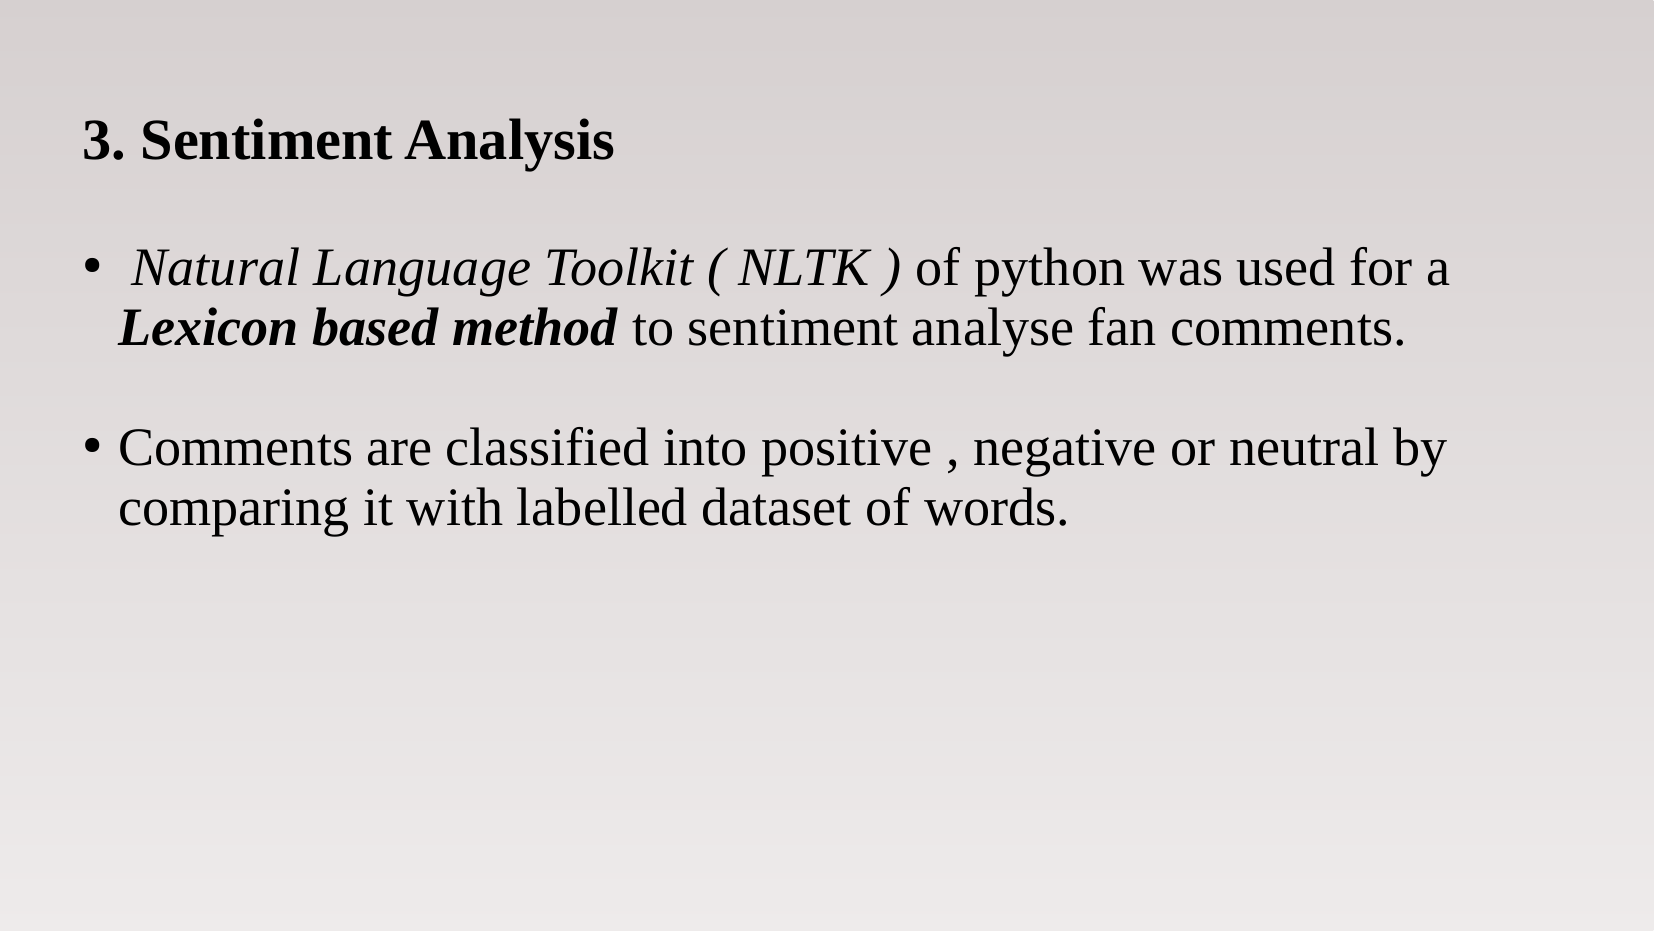

# Sentiment Analysis
 Natural Language Toolkit ( NLTK ) of python was used for a Lexicon based method to sentiment analyse fan comments.
Comments are classified into positive , negative or neutral by comparing it with labelled dataset of words.